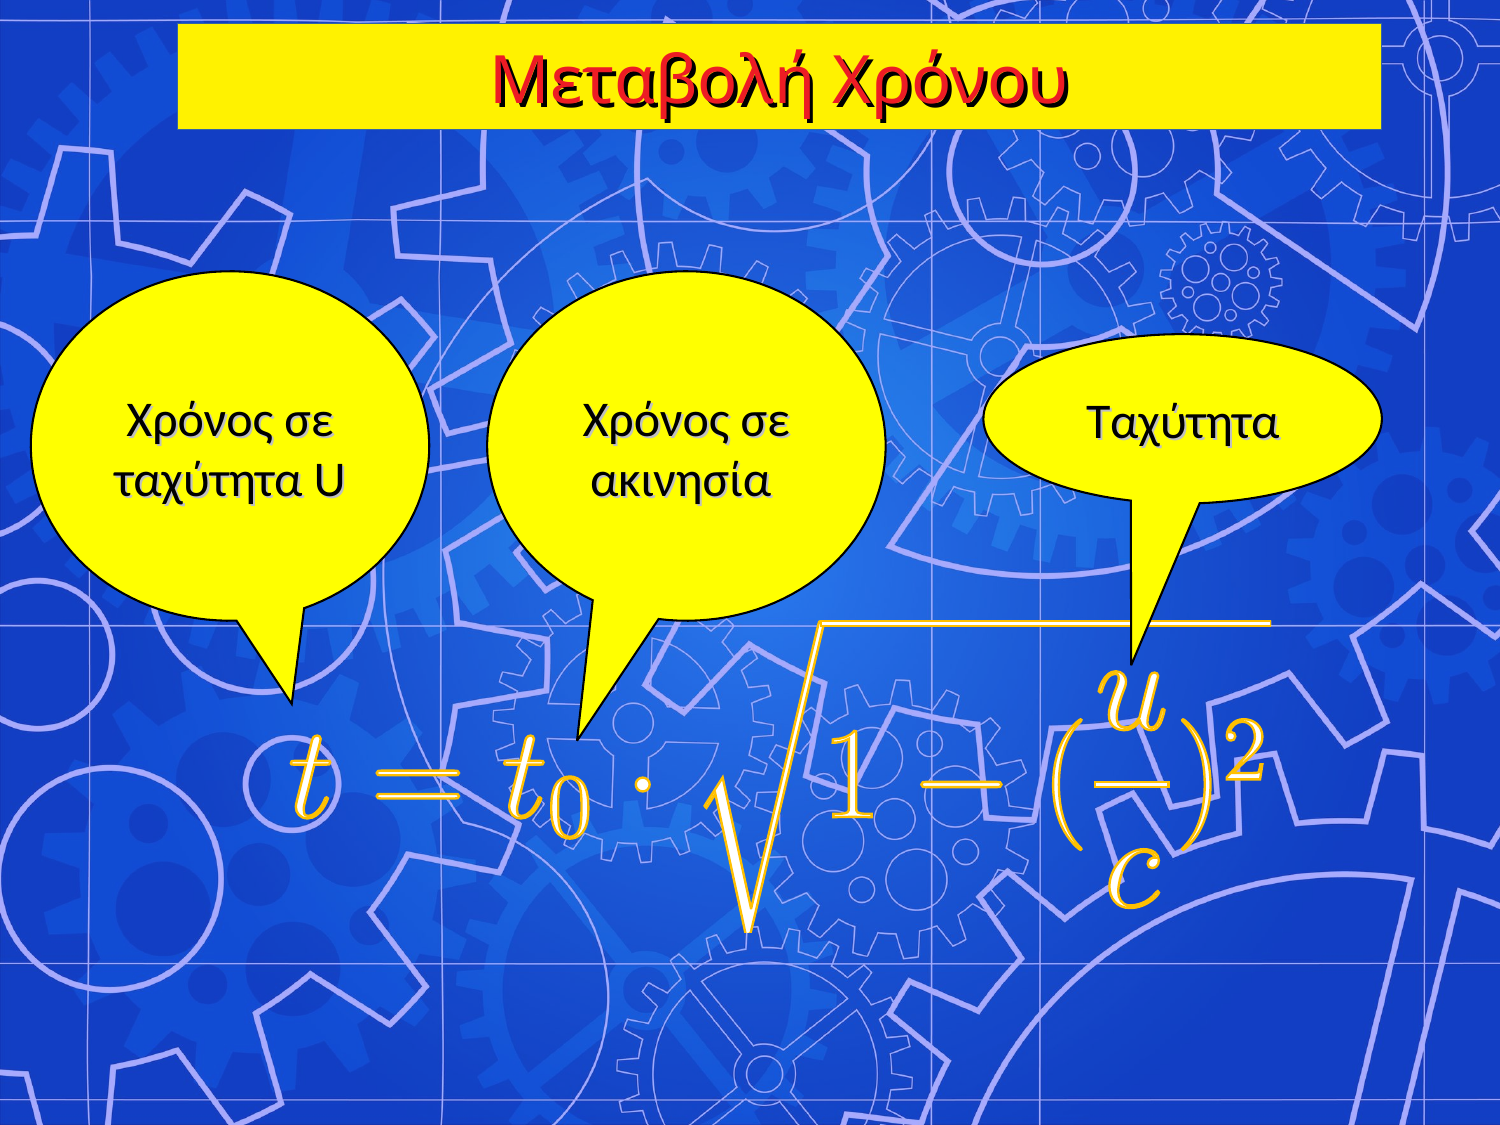

Μεταβολή Χρόνου
Χρόνος σε ταχύτητα U
Χρόνος σε ακινησία
Ταχύτητα